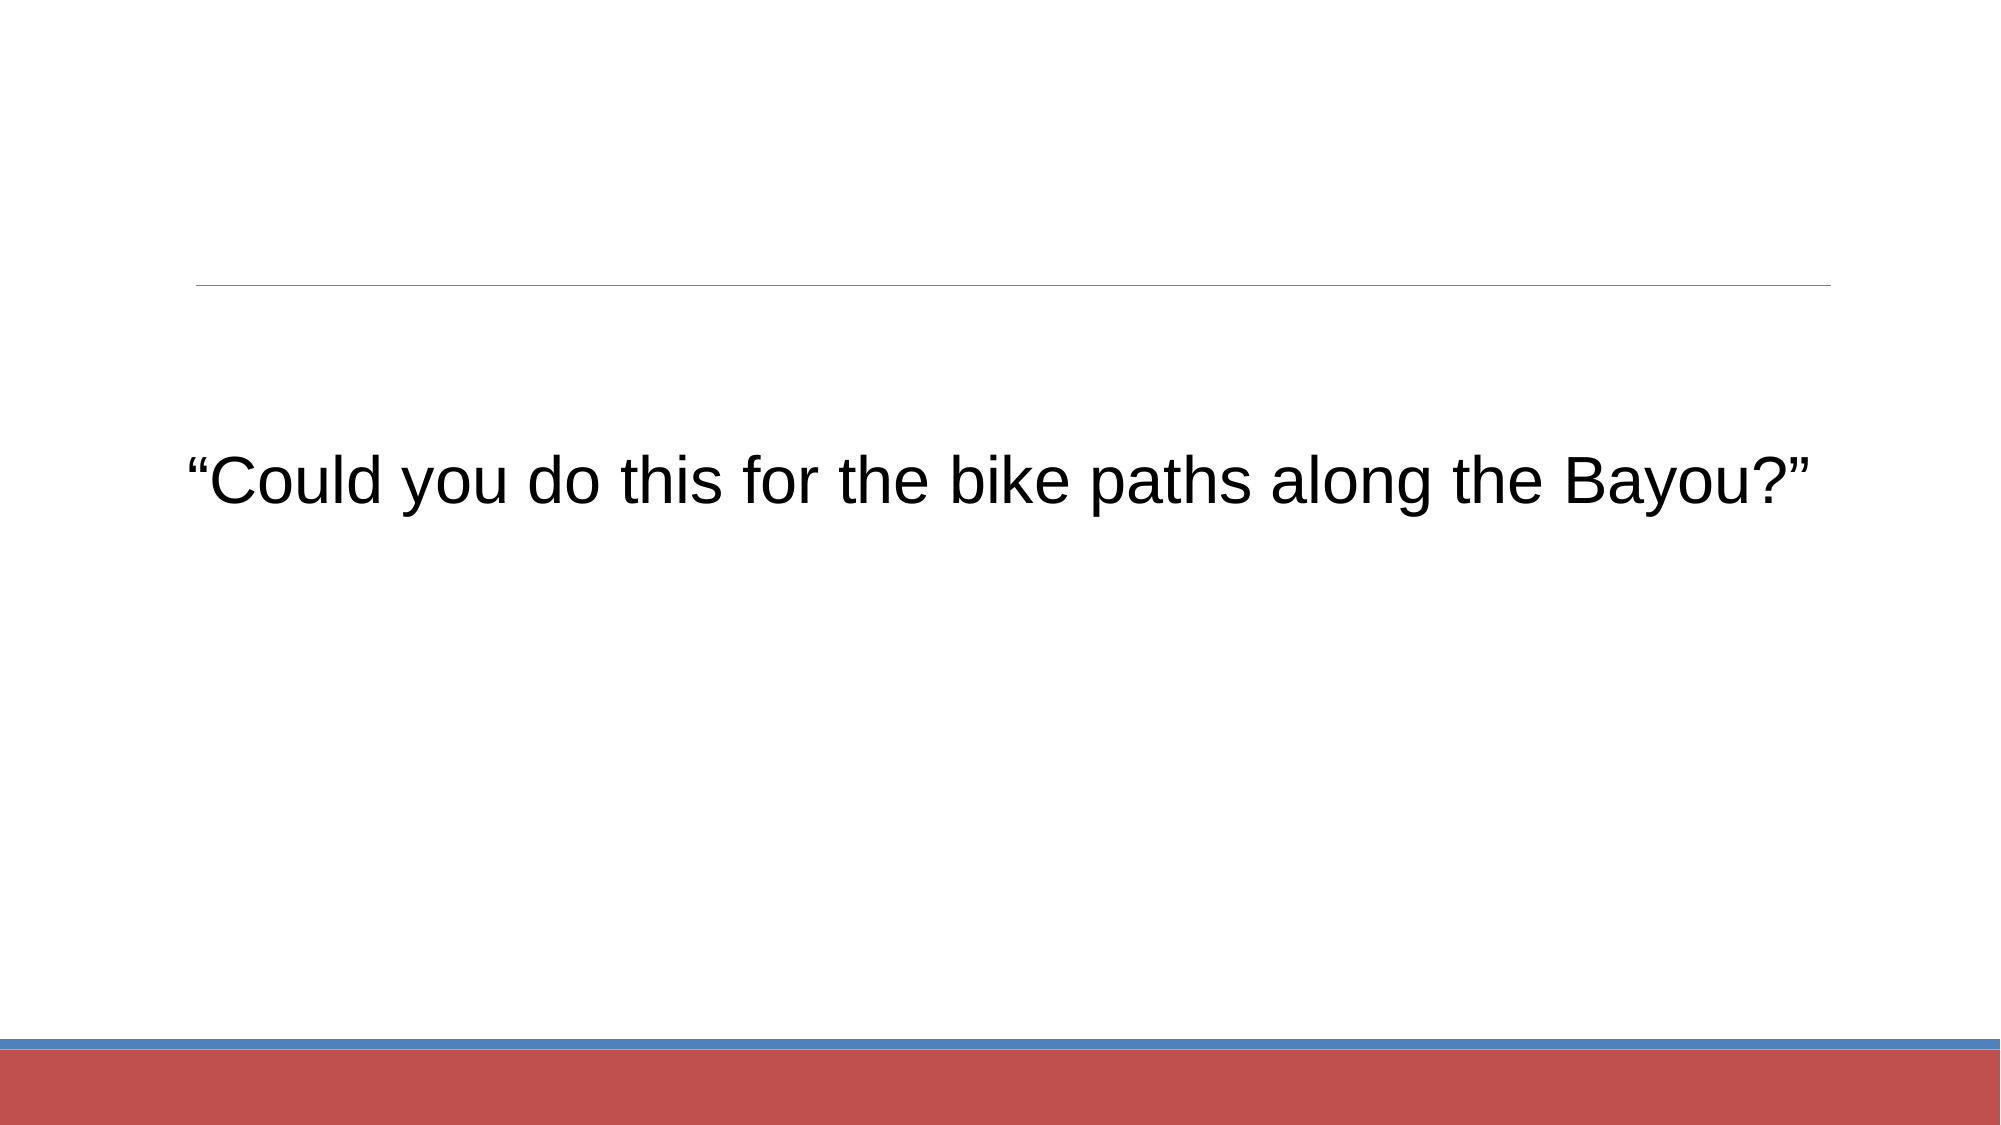

# “Could you do this for the bike paths along the Bayou?”